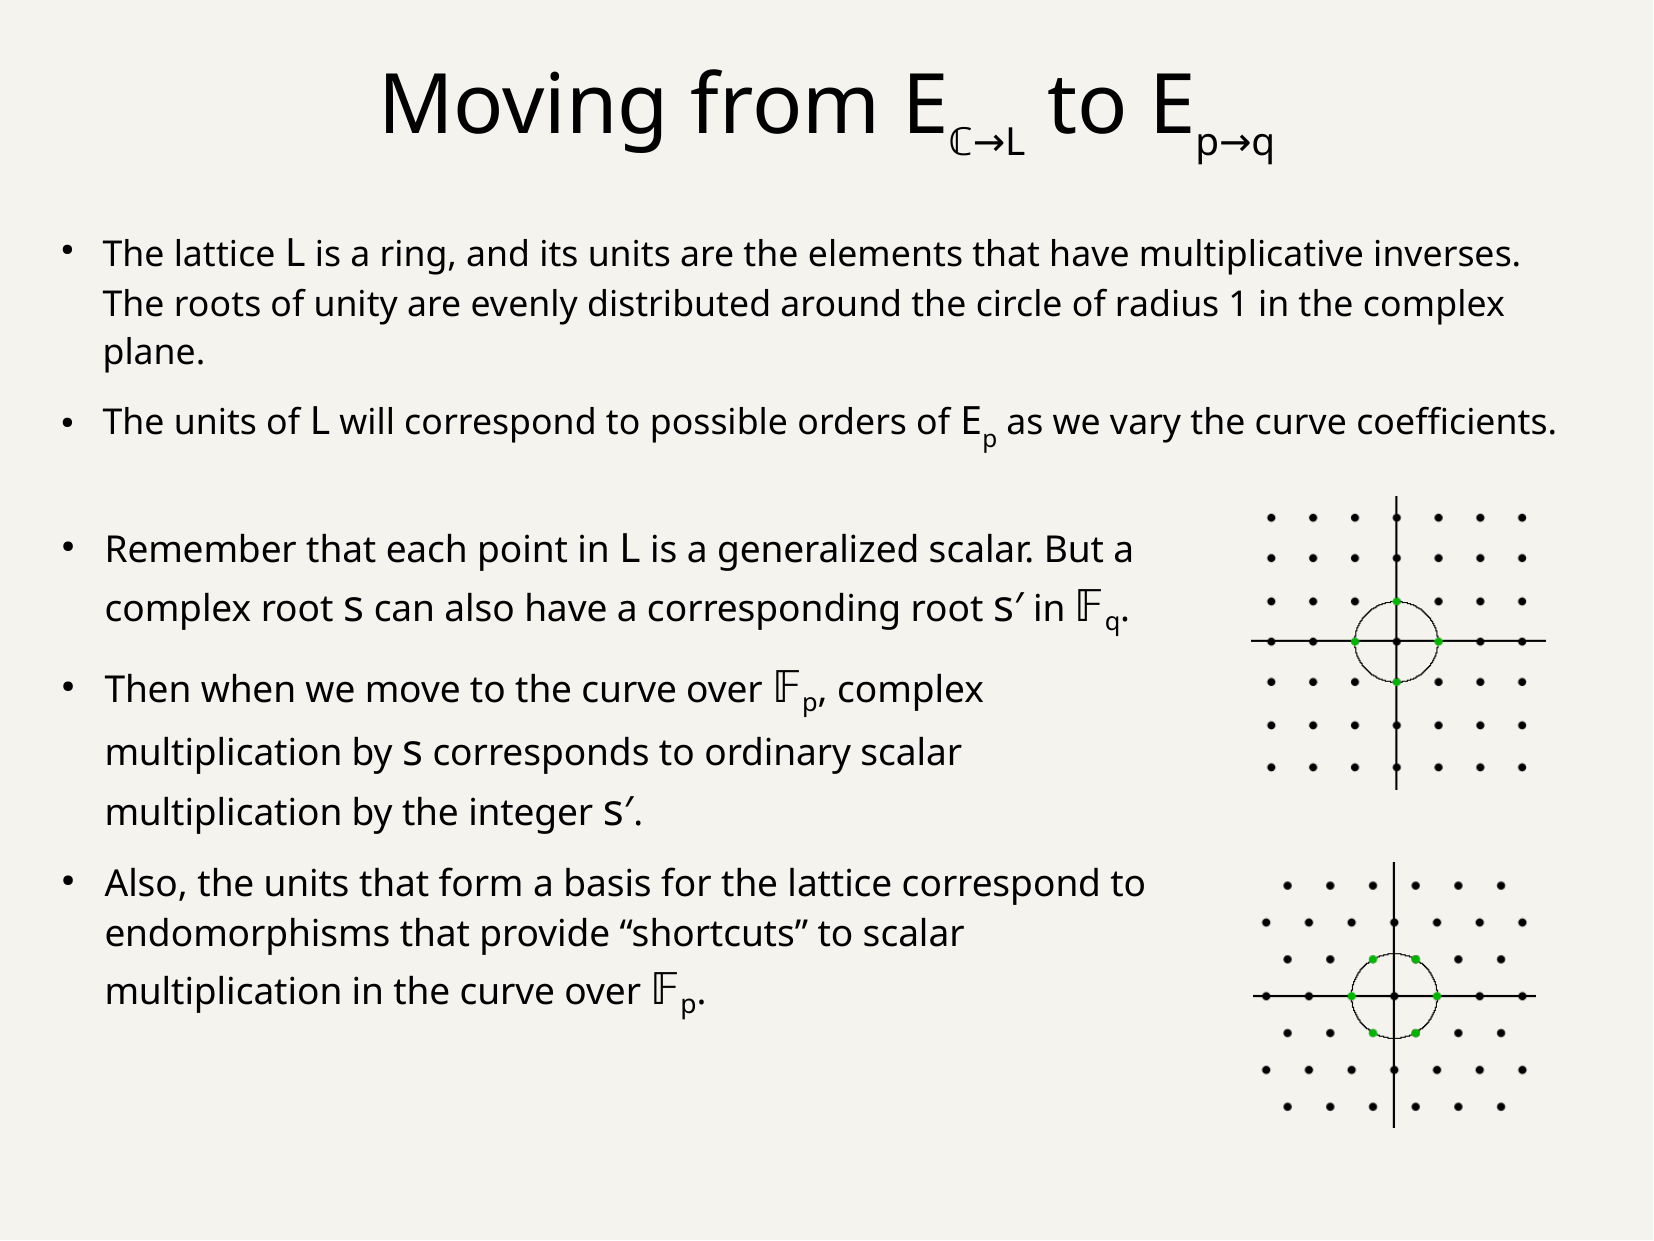

# Moving from Eℂ→L to Ep→q
The lattice L is a ring, and its units are the elements that have multiplicative inverses. The roots of unity are evenly distributed around the circle of radius 1 in the complex plane.
The units of L will correspond to possible orders of Ep as we vary the curve coefficients.
Remember that each point in L is a generalized scalar. But a complex root s can also have a corresponding root s′ in 𝔽q.
Then when we move to the curve over 𝔽p, complex multiplication by s corresponds to ordinary scalar multiplication by the integer s′.
Also, the units that form a basis for the lattice correspond to endomorphisms that provide “shortcuts” to scalar multiplication in the curve over 𝔽p.